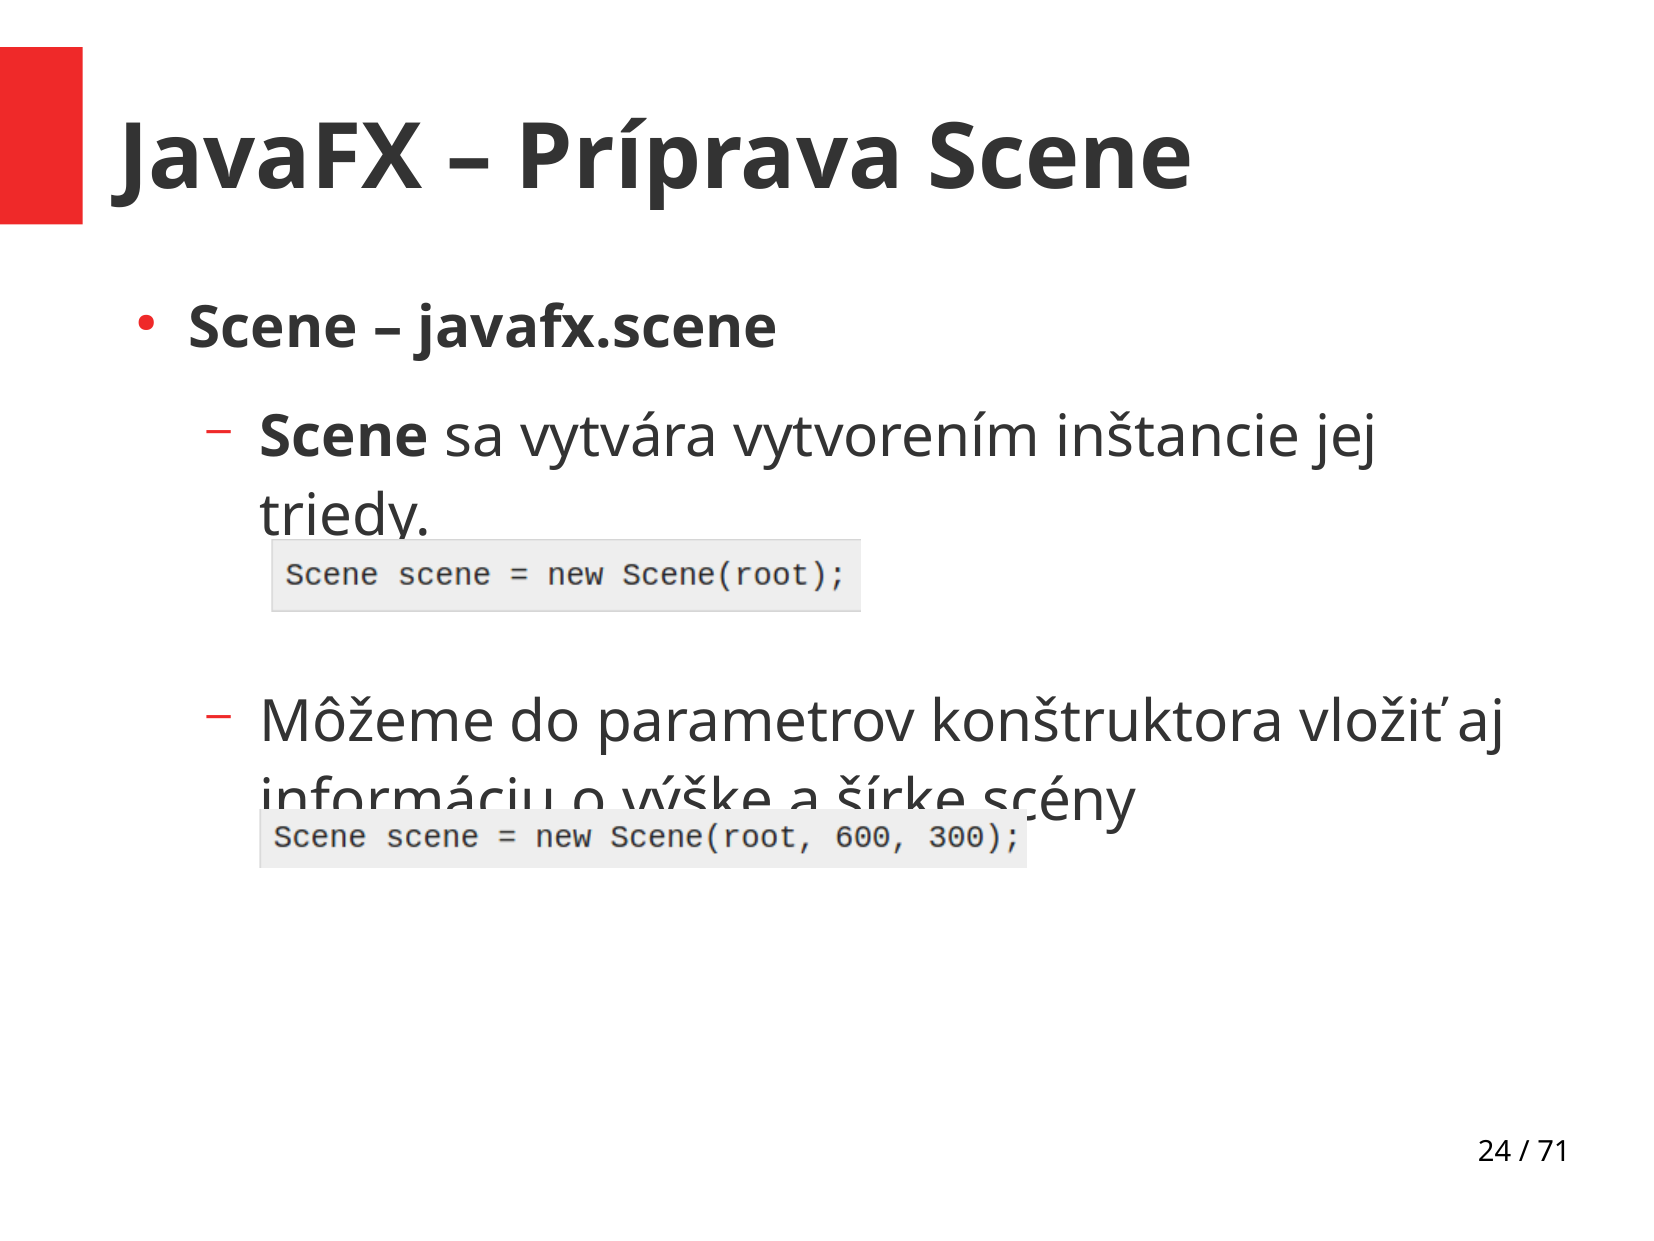

# JavaFX – Príprava Scene
Scene – javafx.scene
Scene sa vytvára vytvorením inštancie jej triedy.
Môžeme do parametrov konštruktora vložiť aj informáciu o výške a šírke scény
24